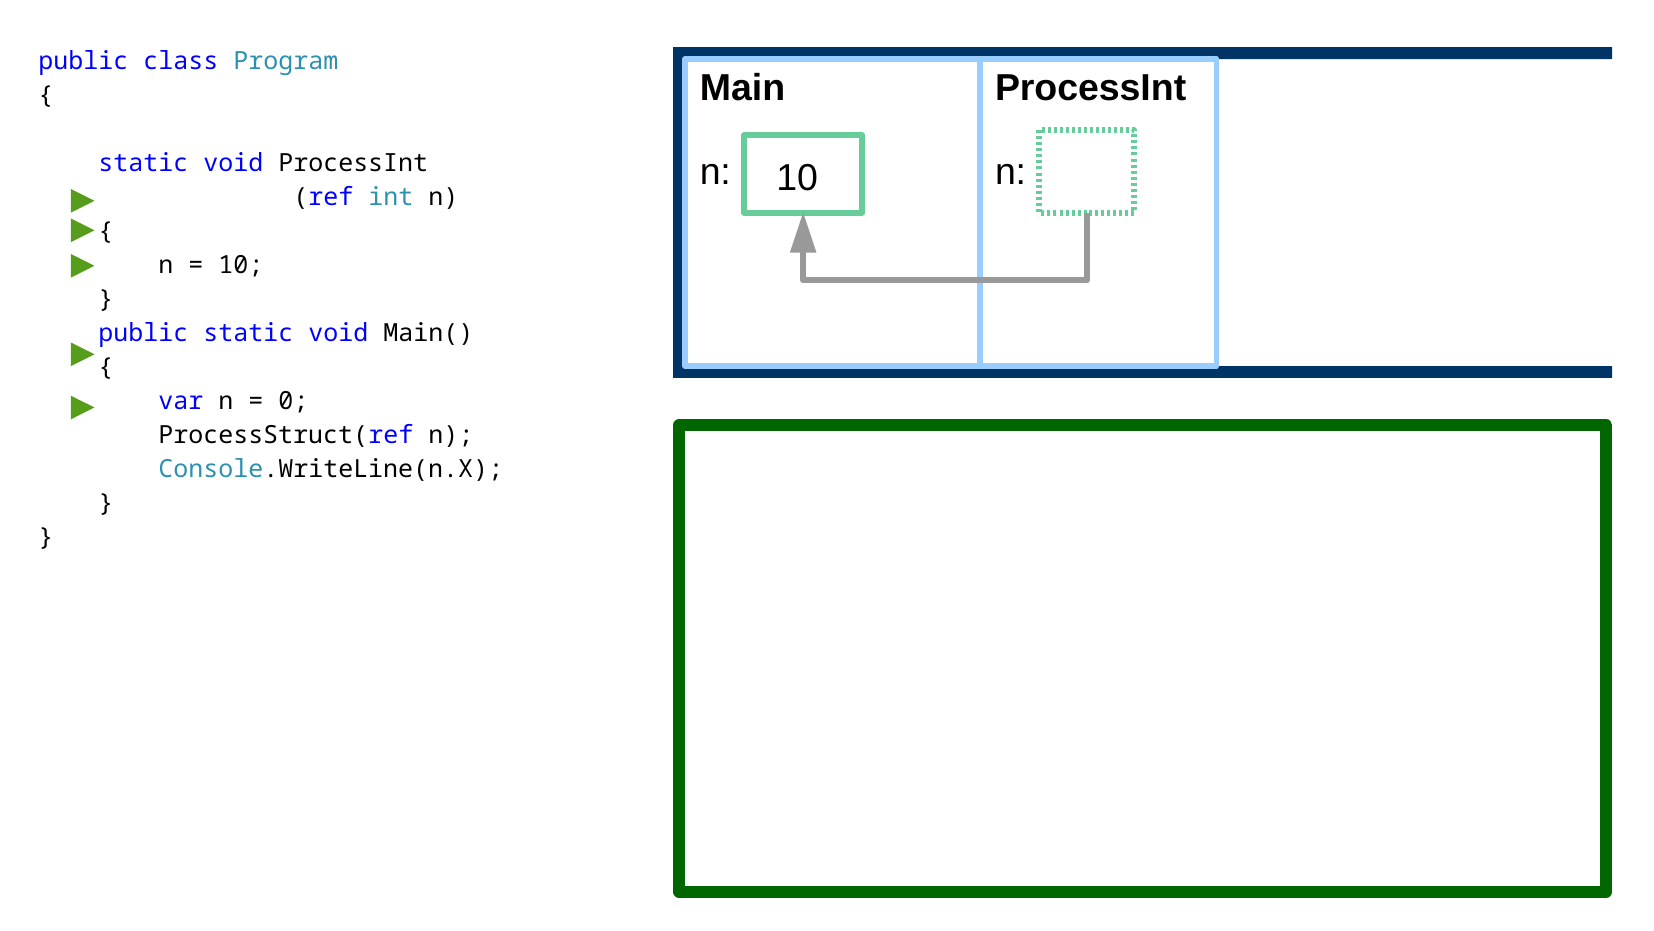

public class Program
{
 static void ProcessInt
 (ref int n)
 {
 n = 10;
 }
 public static void Main()
 {
 var n = 0;
 ProcessStruct(ref n);
 Console.WriteLine(n.X);
 }
}
Main
n:
ProcessInt
n:
0
10